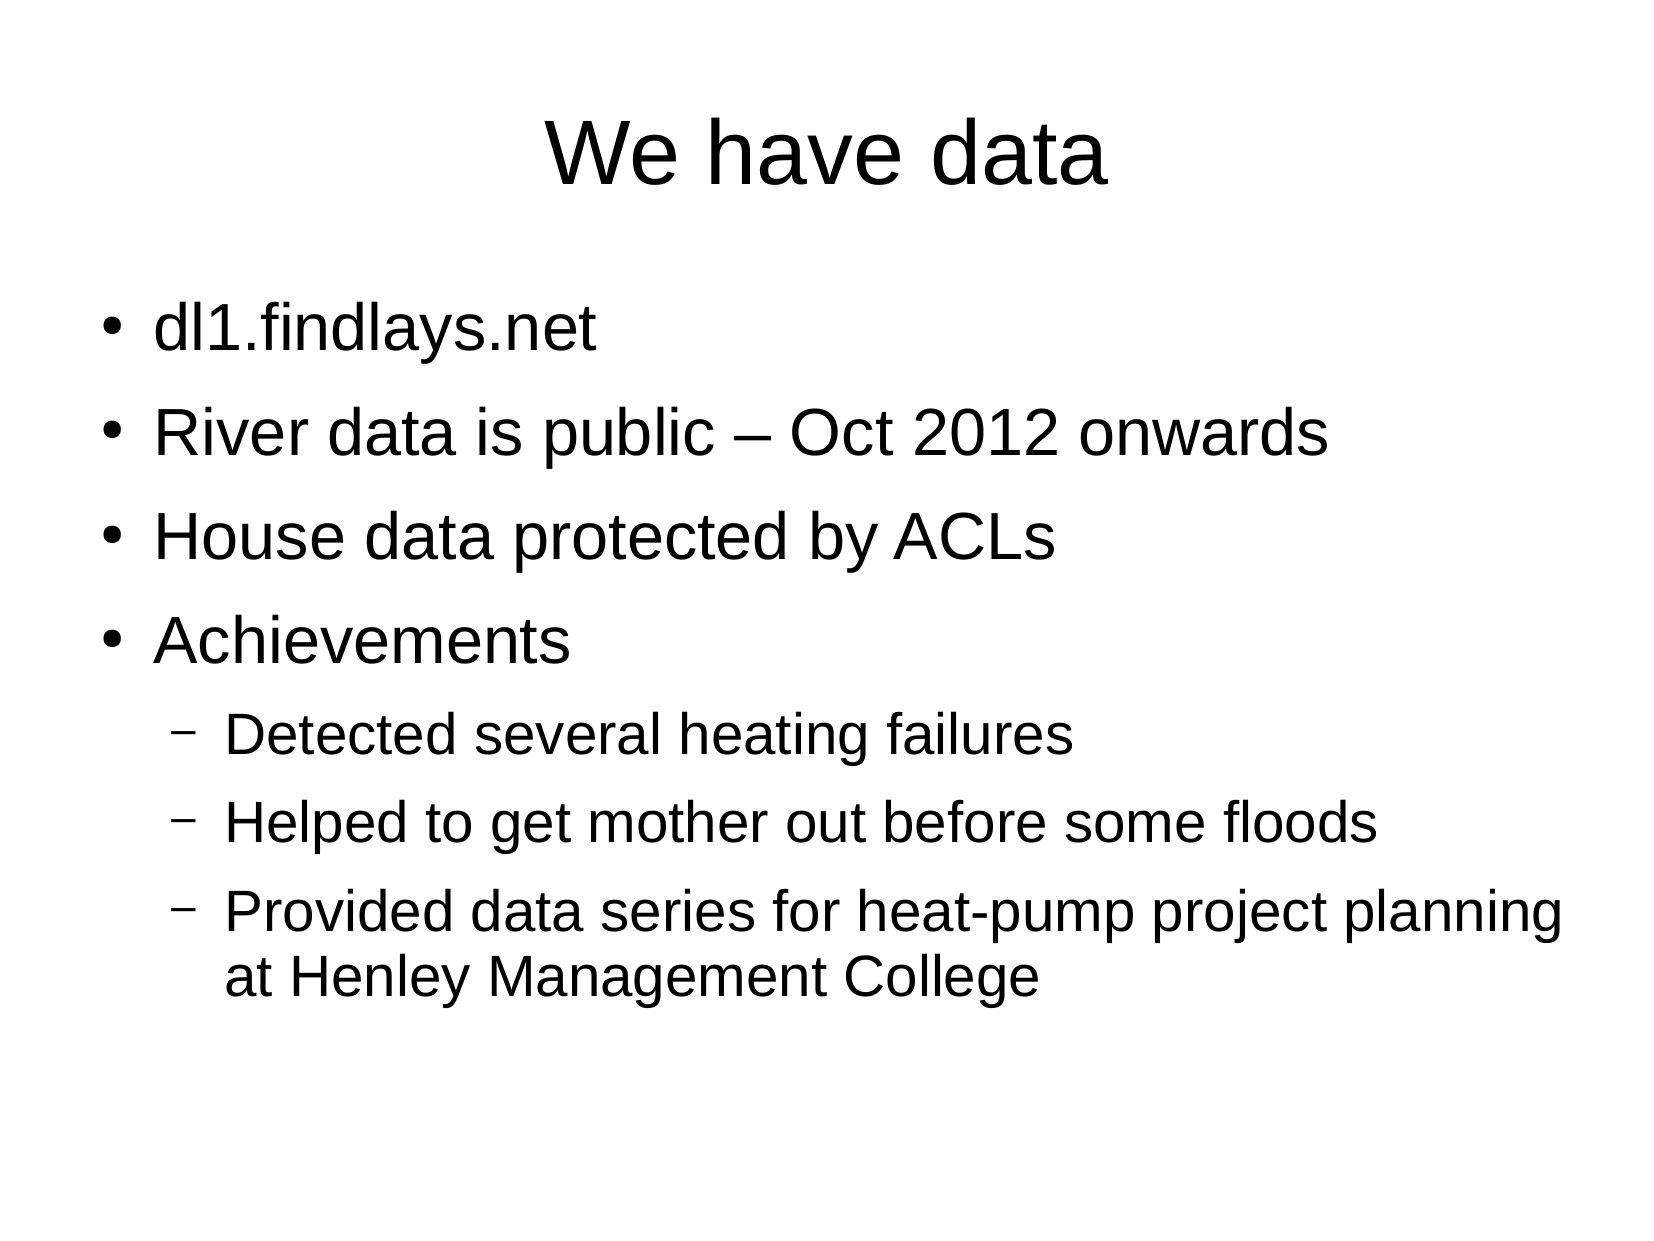

# We have data
dl1.findlays.net
River data is public – Oct 2012 onwards
House data protected by ACLs
Achievements
Detected several heating failures
Helped to get mother out before some floods
Provided data series for heat-pump project planning at Henley Management College